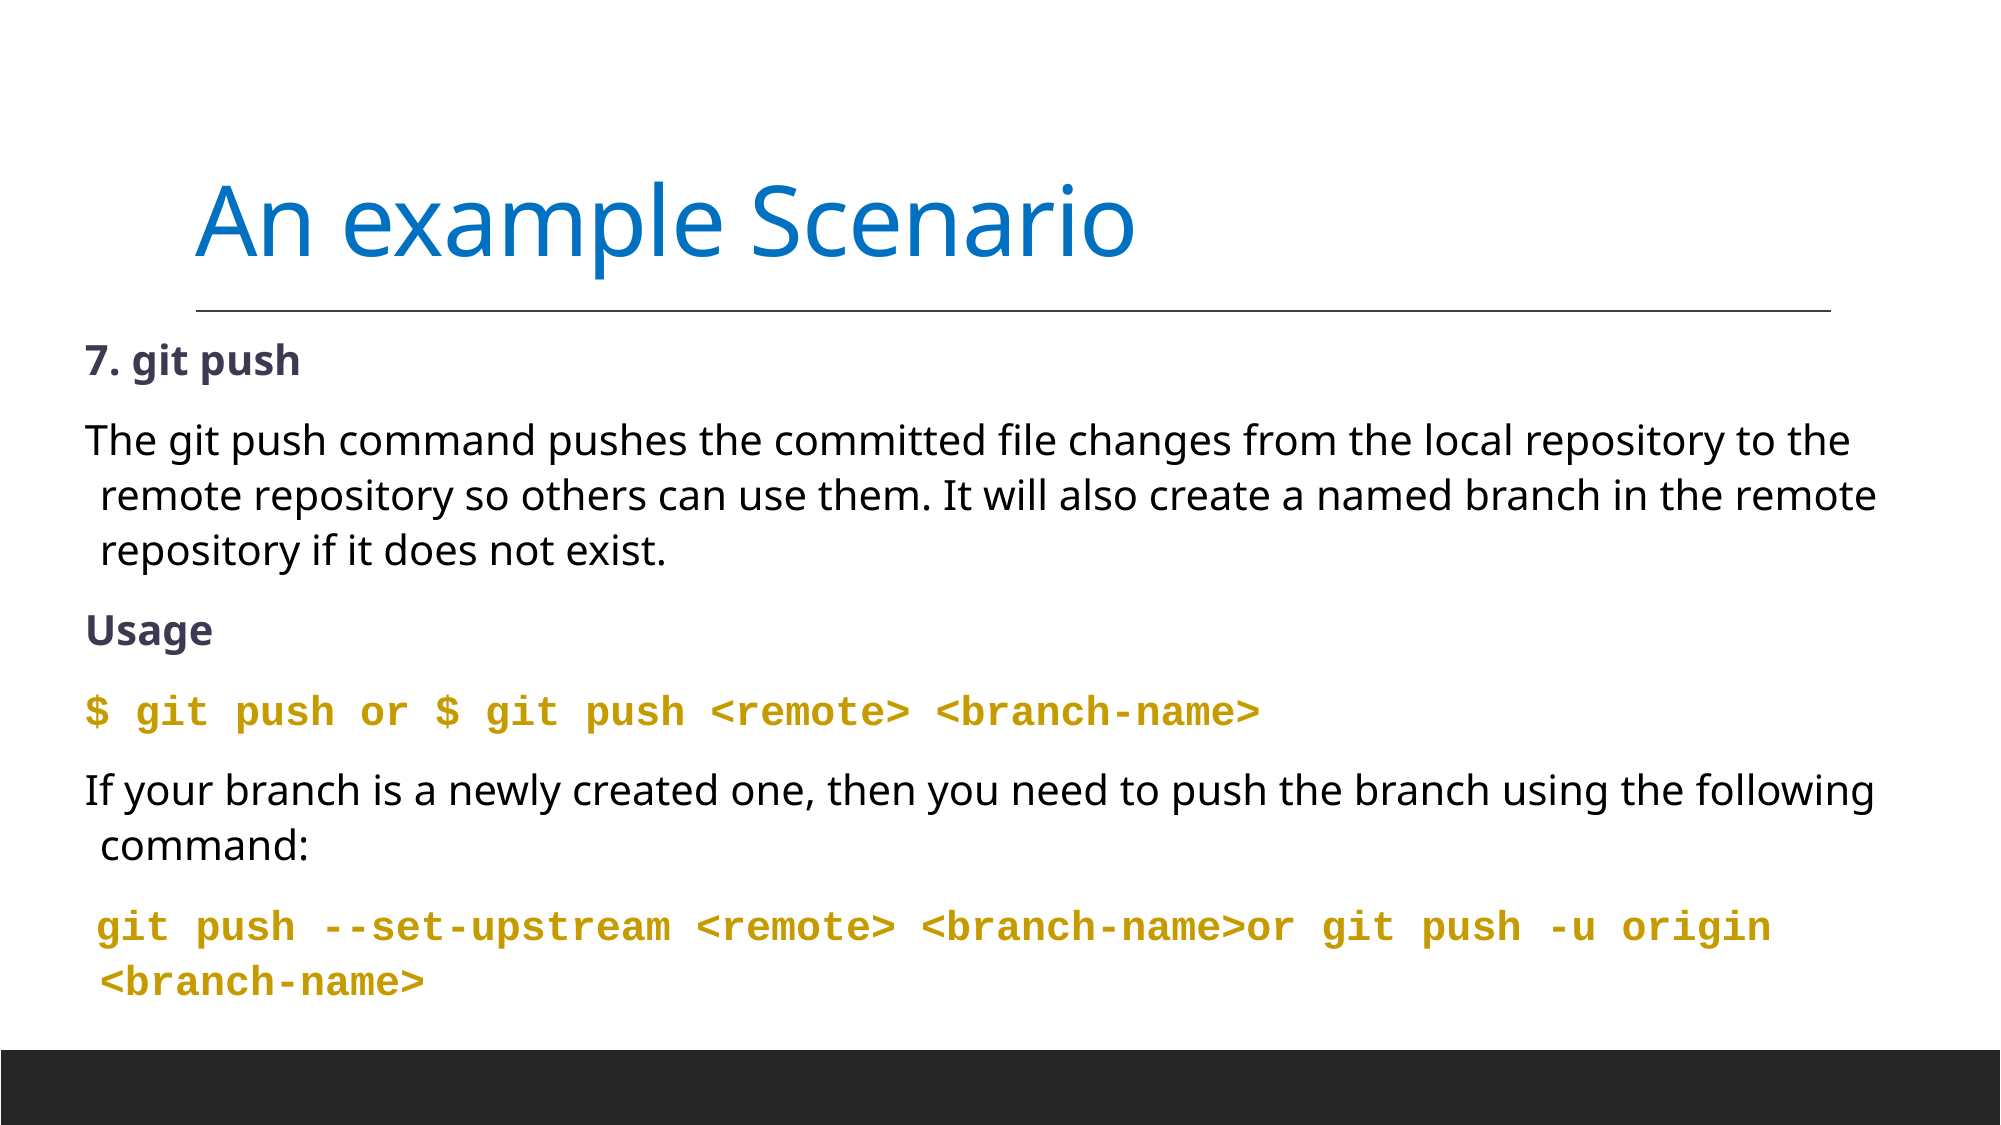

# An example Scenario
7. git push
The git push command pushes the committed file changes from the local repository to the remote repository so others can use them. It will also create a named branch in the remote repository if it does not exist.
Usage
$ git push or $ git push <remote> <branch-name>
If your branch is a newly created one, then you need to push the branch using the following command:
 git push --set-upstream <remote> <branch-name>or git push -u origin <branch-name>